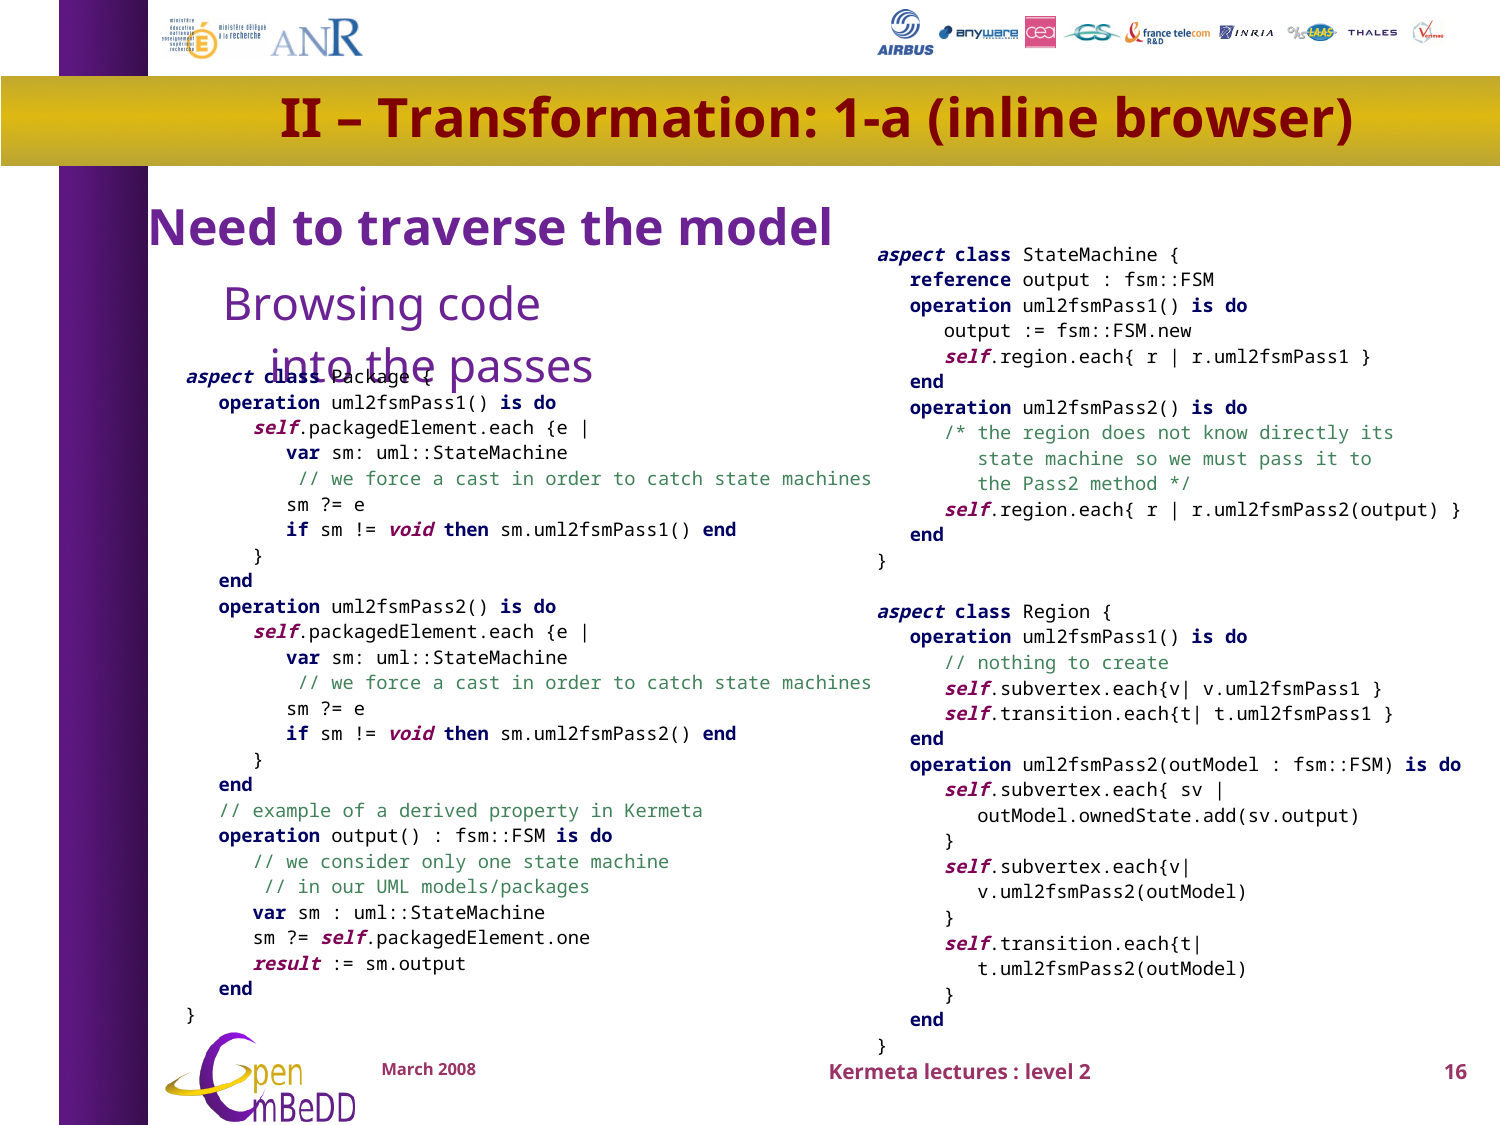

# II – Transformation: 1-a (inline browser)
Need to traverse the model
Browsing code
into the passes
aspect class StateMachine {
 reference output : fsm::FSM
 operation uml2fsmPass1() is do
 output := fsm::FSM.new
 self.region.each{ r | r.uml2fsmPass1 }
 end
 operation uml2fsmPass2() is do
 /* the region does not know directly its
 state machine so we must pass it to
 the Pass2 method */
 self.region.each{ r | r.uml2fsmPass2(output) }
 end
}
aspect class Region {
 operation uml2fsmPass1() is do
 // nothing to create
 self.subvertex.each{v| v.uml2fsmPass1 }
 self.transition.each{t| t.uml2fsmPass1 }
 end
 operation uml2fsmPass2(outModel : fsm::FSM) is do
 self.subvertex.each{ sv |
 outModel.ownedState.add(sv.output)
 }
 self.subvertex.each{v|
 v.uml2fsmPass2(outModel)
 }
 self.transition.each{t|
 t.uml2fsmPass2(outModel)
 }
 end
}
aspect class Package {
 operation uml2fsmPass1() is do
 self.packagedElement.each {e |
 var sm: uml::StateMachine
 // we force a cast in order to catch state machines
 sm ?= e
 if sm != void then sm.uml2fsmPass1() end
 }
 end
 operation uml2fsmPass2() is do
 self.packagedElement.each {e |
 var sm: uml::StateMachine
 // we force a cast in order to catch state machines
 sm ?= e
 if sm != void then sm.uml2fsmPass2() end
 }
 end
 // example of a derived property in Kermeta
 operation output() : fsm::FSM is do
 // we consider only one state machine
 // in our UML models/packages
 var sm : uml::StateMachine
 sm ?= self.packagedElement.one
 result := sm.output
 end
}
Pied de page
Pied de page fixe
16